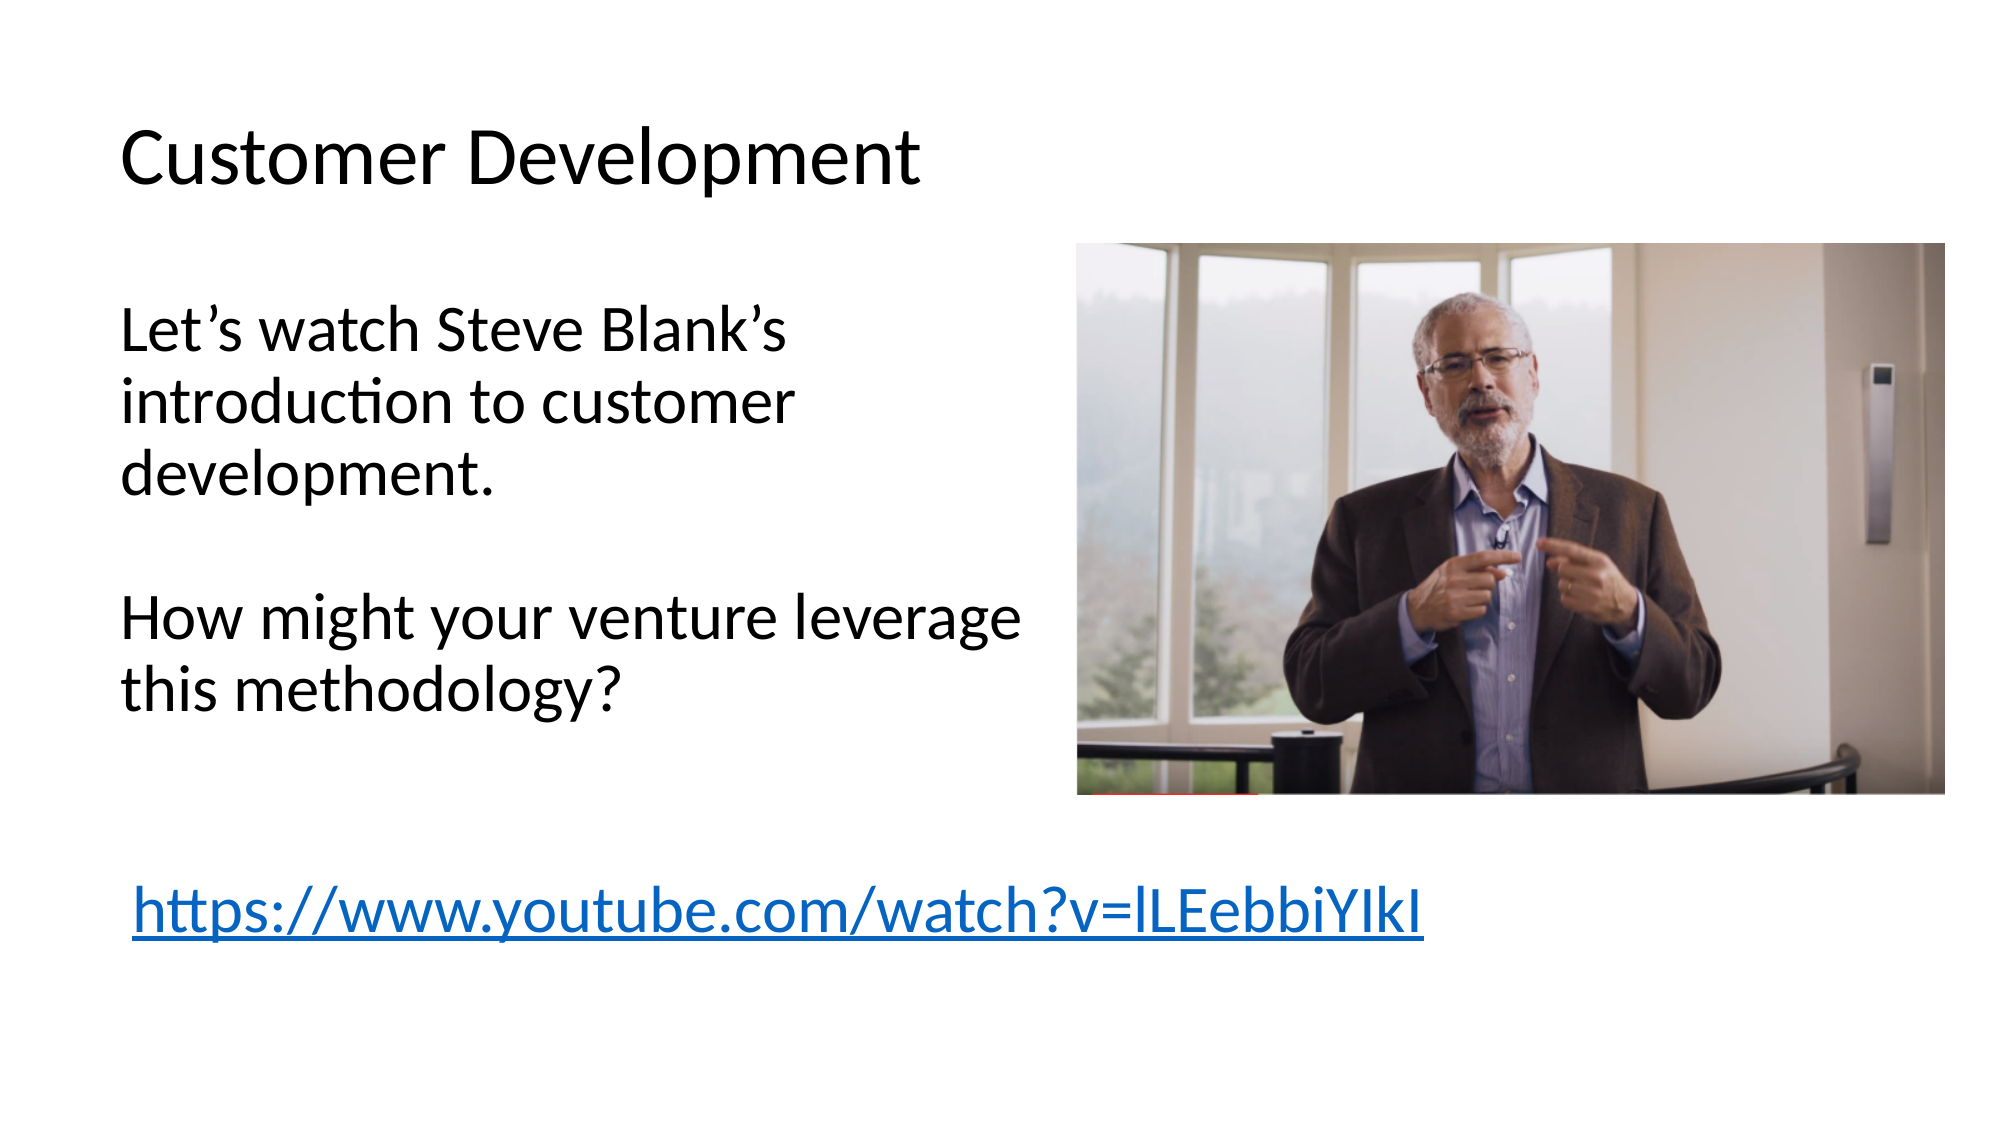

# Customer Development
Let’s watch Steve Blank’s introduction to customer development.
How might your venture leverage this methodology?
https://www.youtube.com/watch?v=lLEebbiYIkI